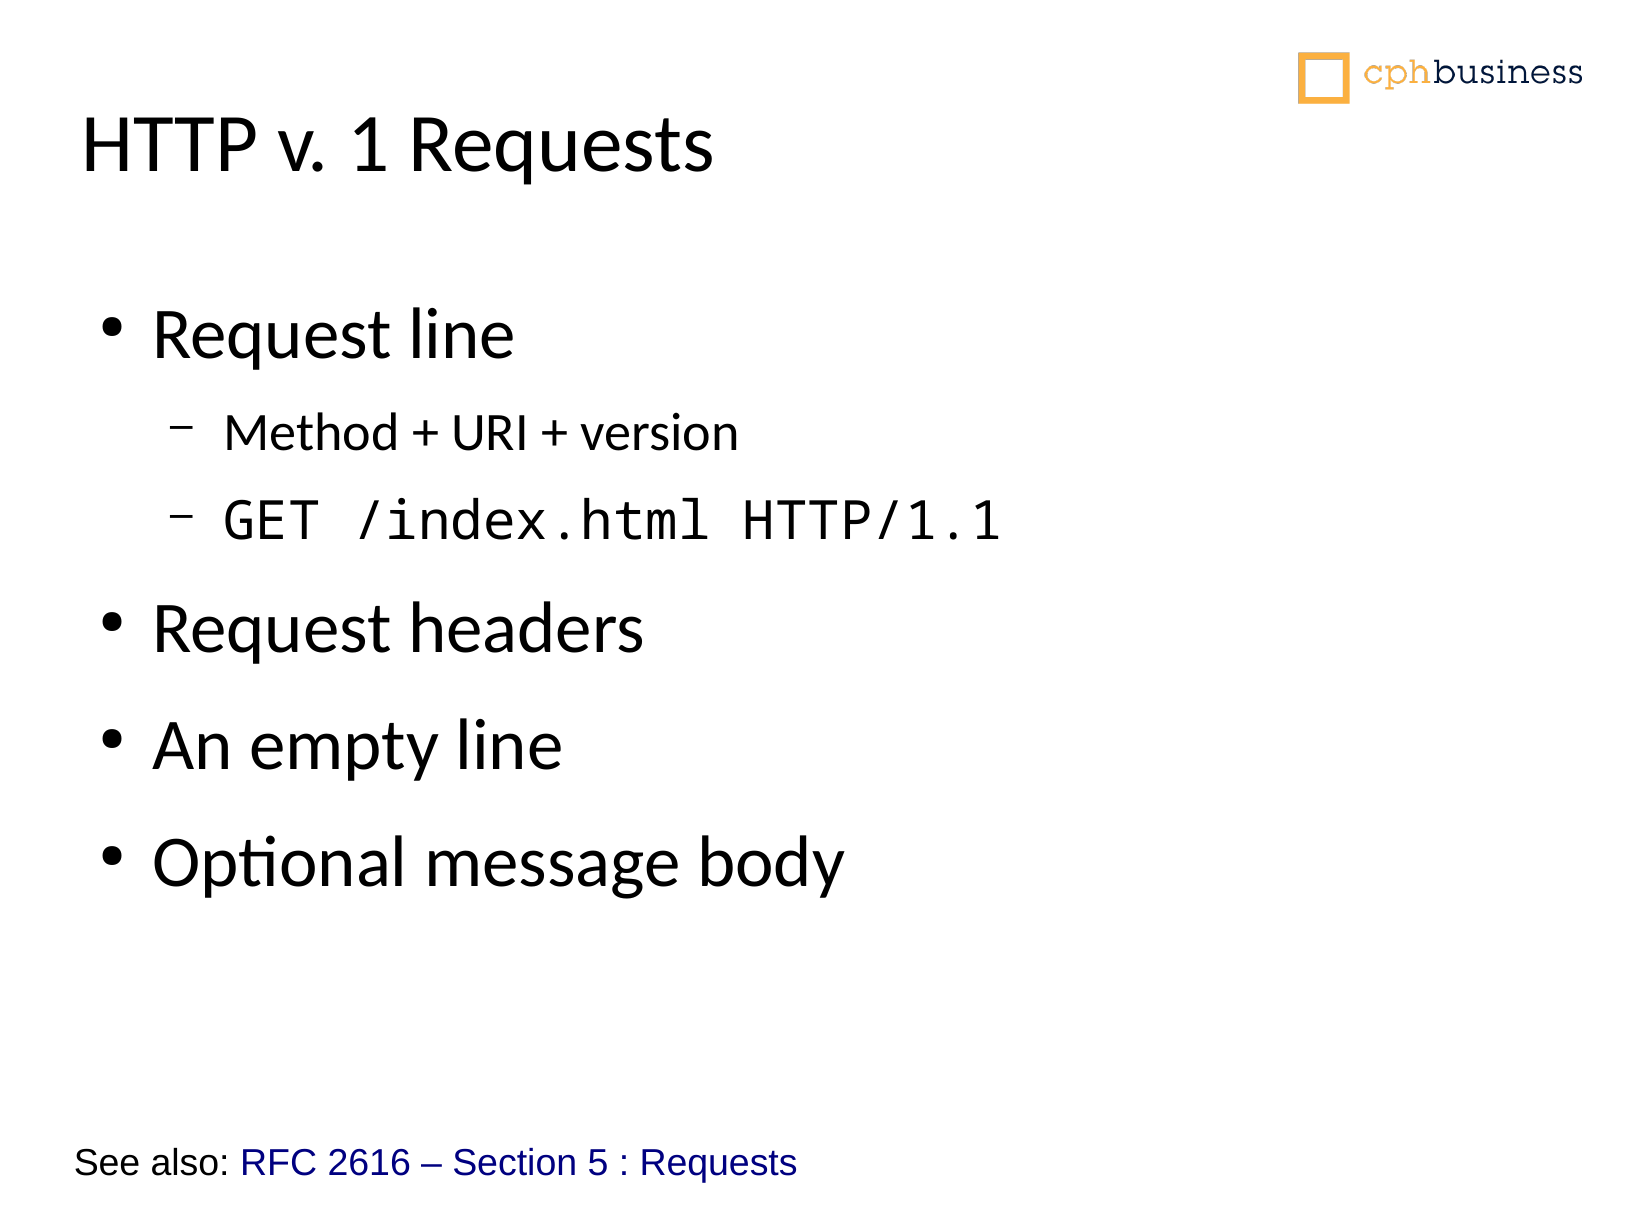

HTTP v. 1 Requests
# Request line
Method + URI + version
GET /index.html HTTP/1.1
Request headers
An empty line
Optional message body
See also: RFC 2616 – Section 5 : Requests